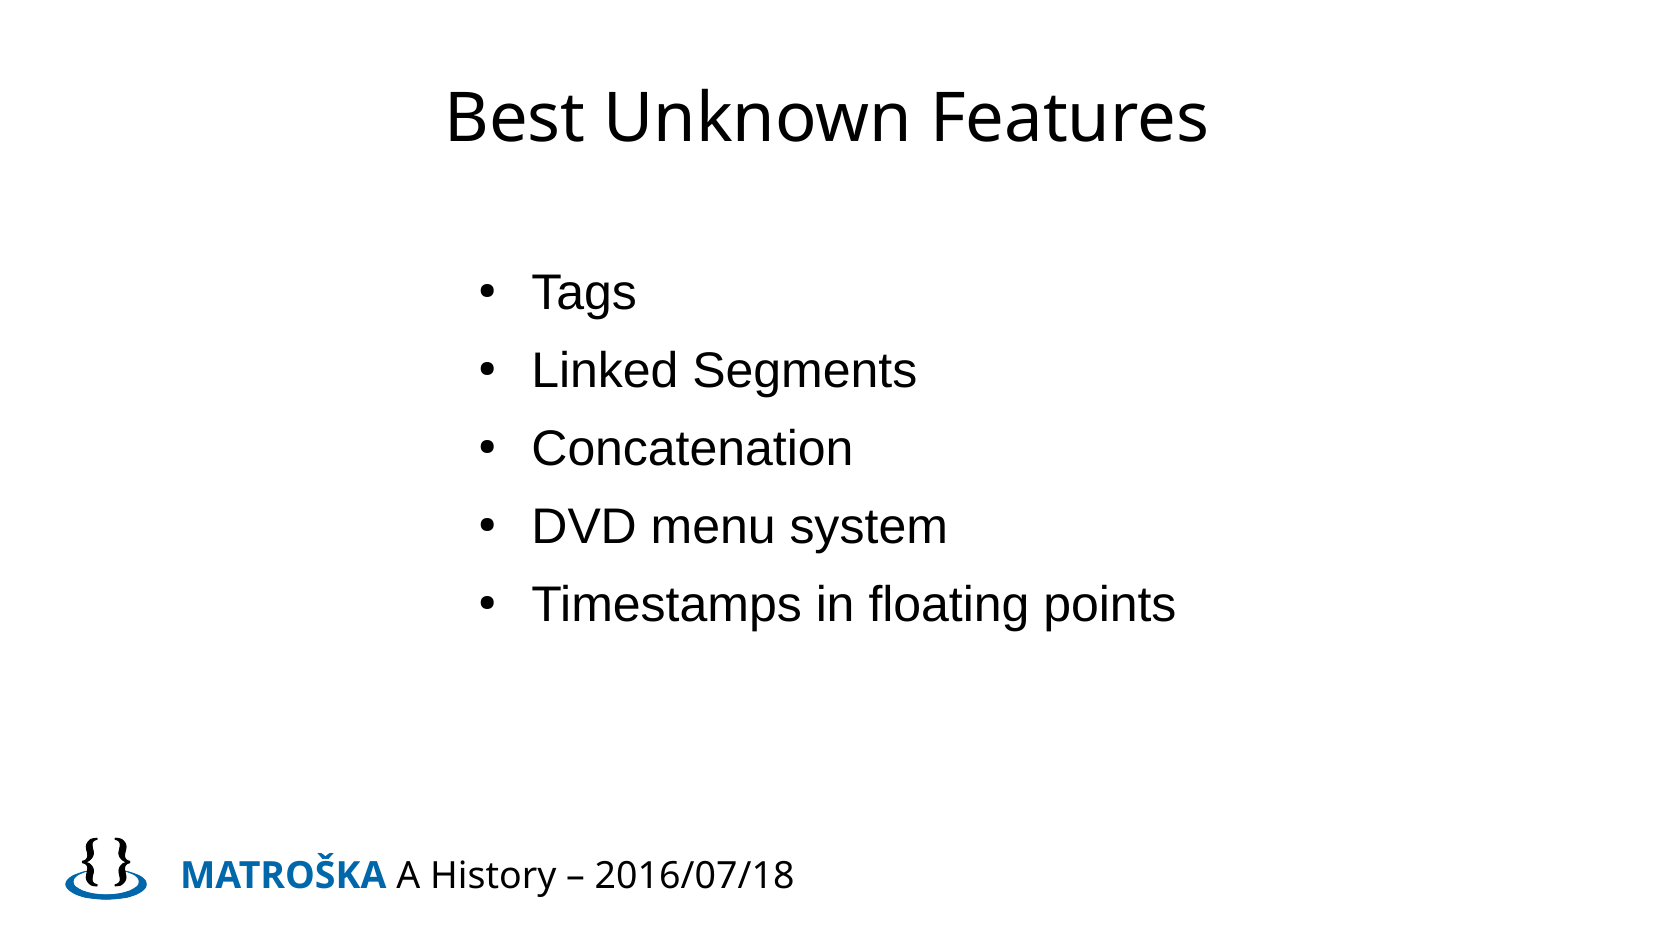

# Best Unknown Features
Tags
Linked Segments
Concatenation
DVD menu system
Timestamps in floating points
MATROŠKA A History – 2016/07/18